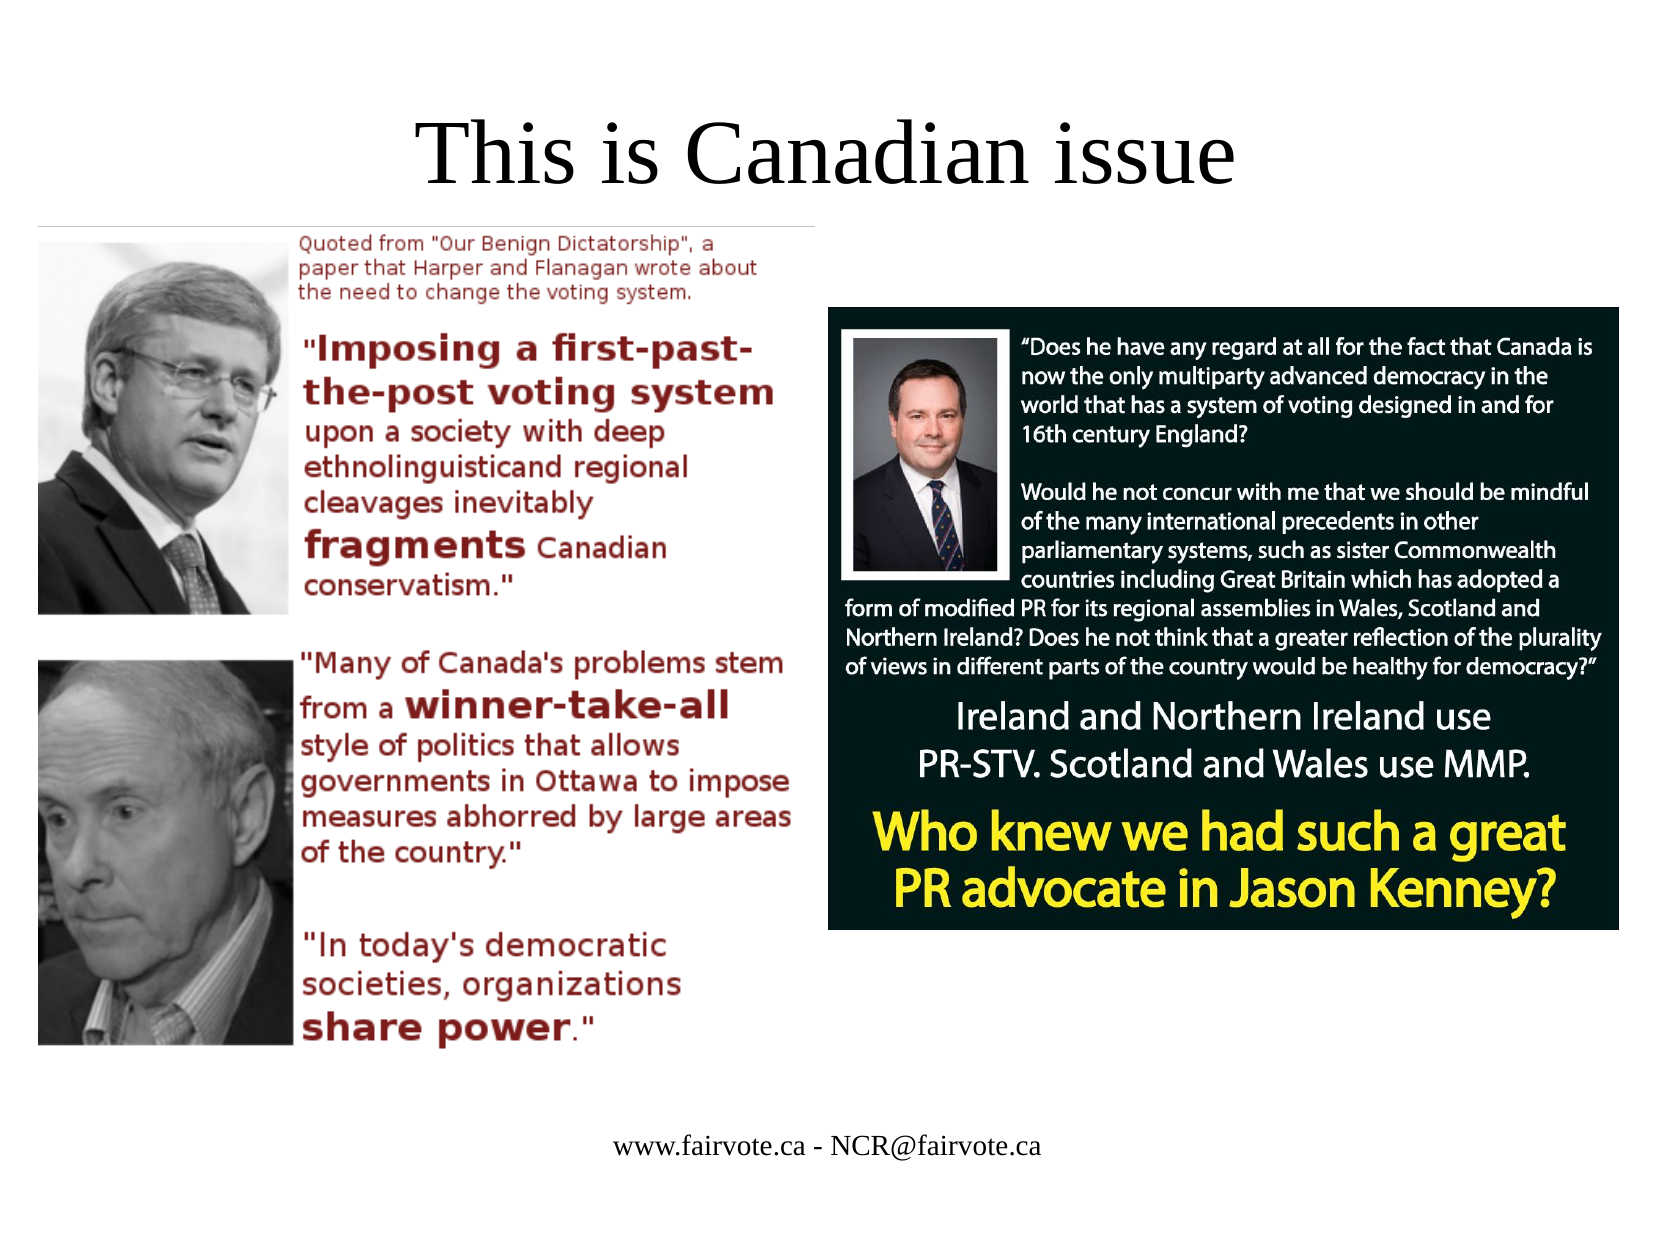

# This is Canadian issue
www.fairvote.ca - NCR@fairvote.ca